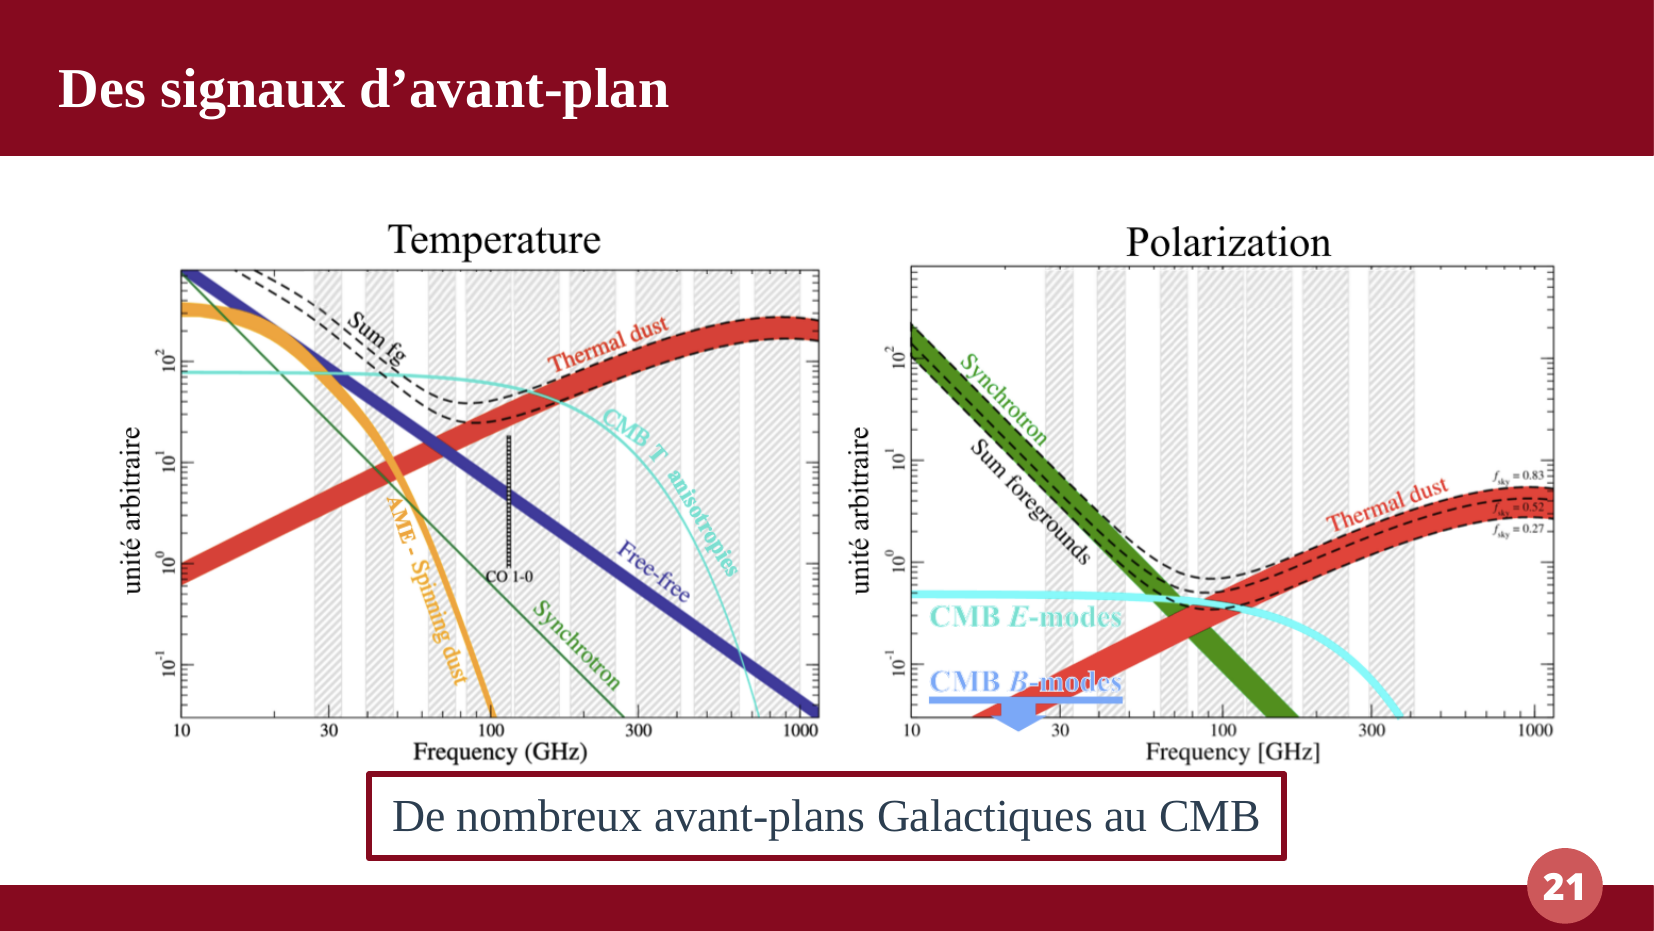

# Des signaux d’avant-plan
De nombreux avant-plans Galactiques au CMB
21